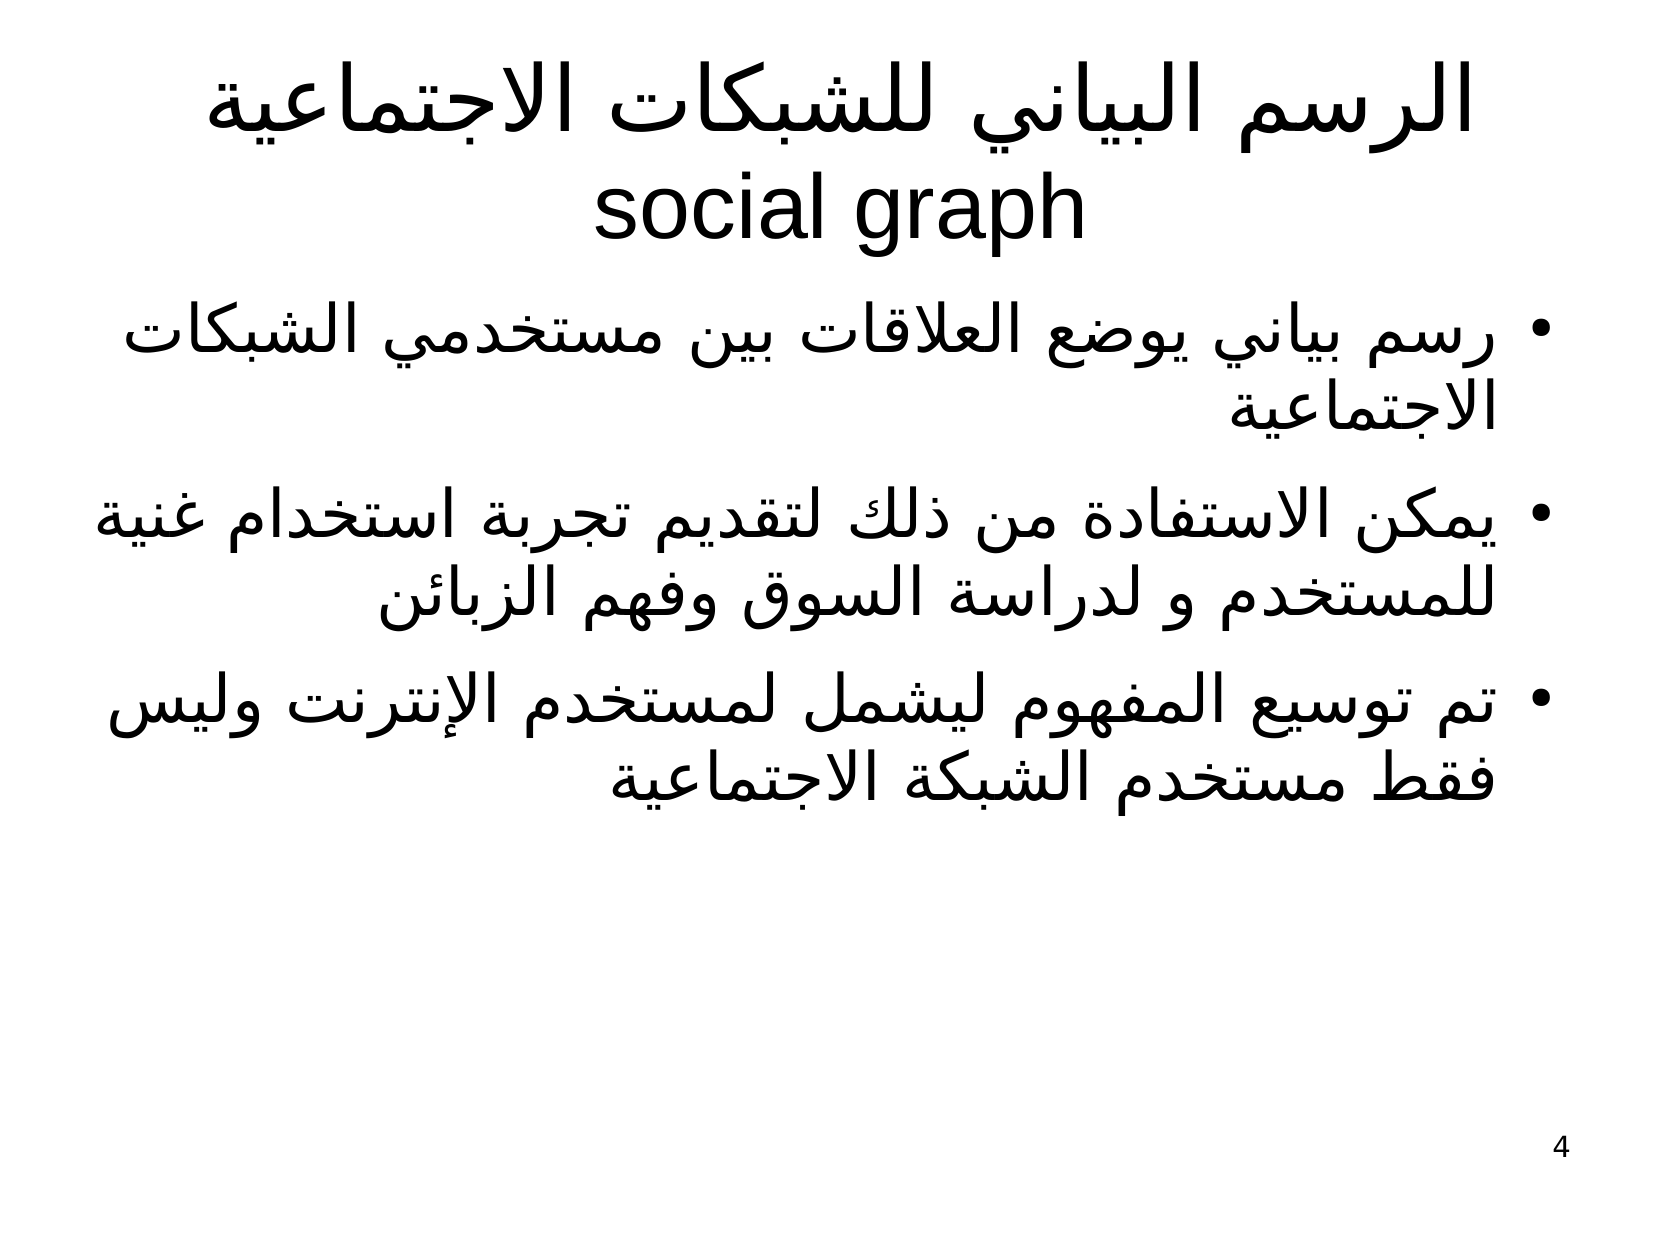

# الرسم البياني للشبكات الاجتماعية social graph
رسم بياني يوضع العلاقات بين مستخدمي الشبكات الاجتماعية
يمكن الاستفادة من ذلك لتقديم تجربة استخدام غنية للمستخدم و لدراسة السوق وفهم الزبائن
تم توسيع المفهوم ليشمل لمستخدم الإنترنت وليس فقط مستخدم الشبكة الاجتماعية
4